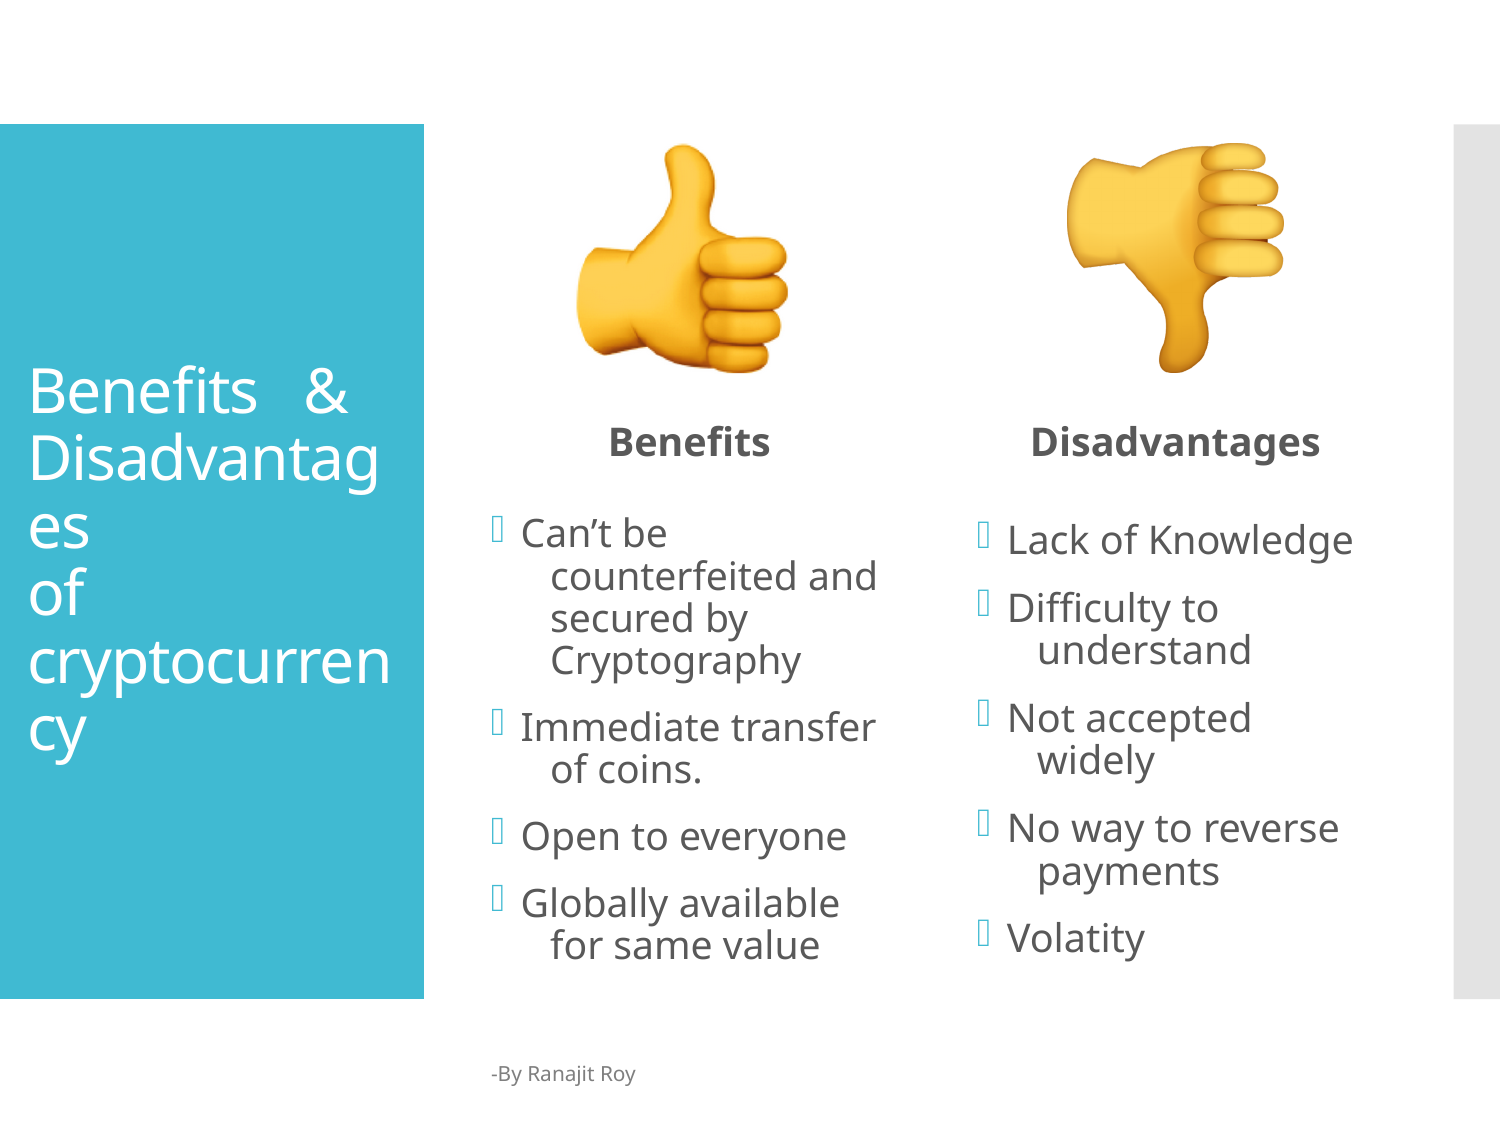

# Benefits & Disadvantages of cryptocurrency
Disadvantages
Benefits
Can’t be counterfeited and secured by Cryptography
Immediate transfer of coins.
Open to everyone
Globally available for same value
Lack of Knowledge
Difficulty to understand
Not accepted widely
No way to reverse payments
Volatity
-By Ranajit Roy